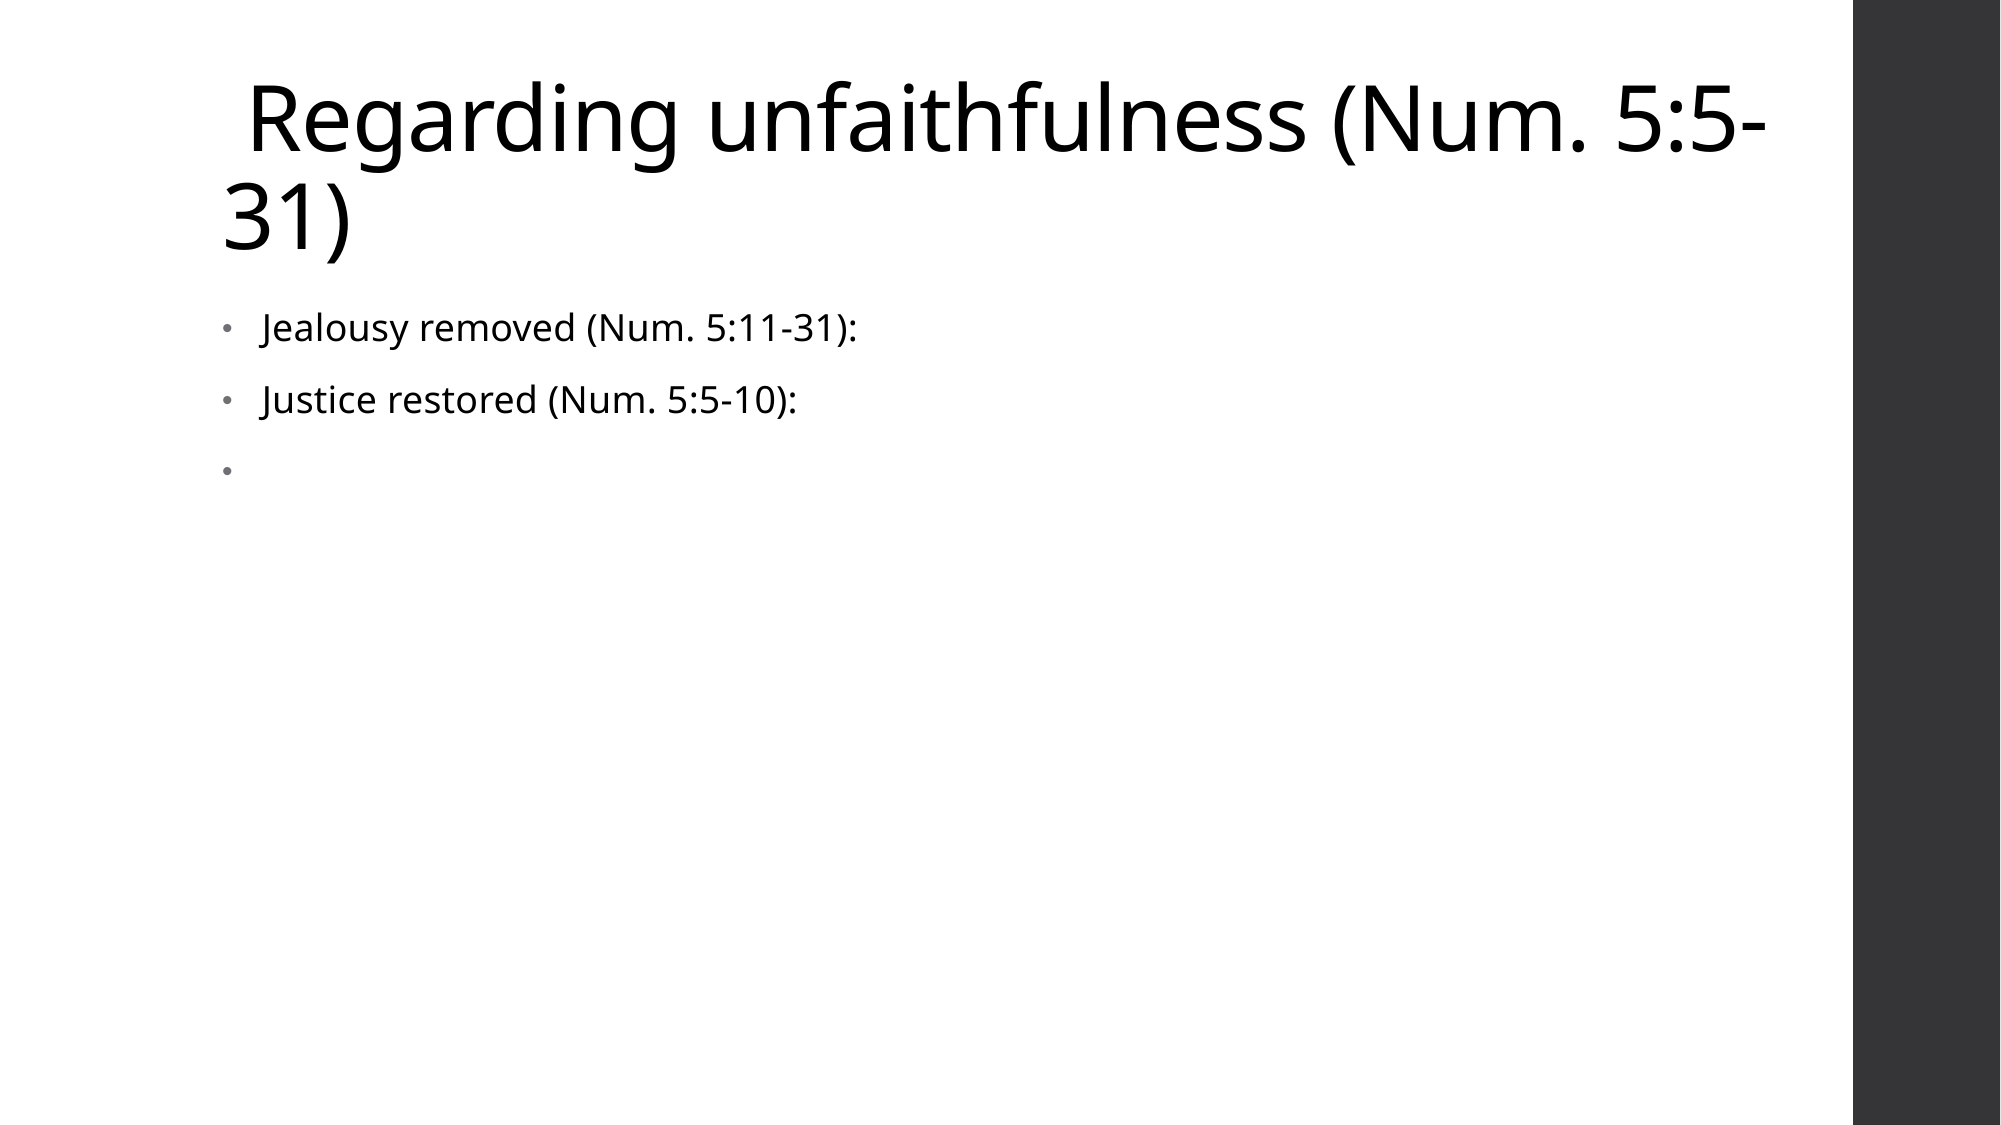

# Regarding unfaithfulness (Num. 5:5-31)
 Jealousy removed (Num. 5:11-31):
 Justice restored (Num. 5:5-10):